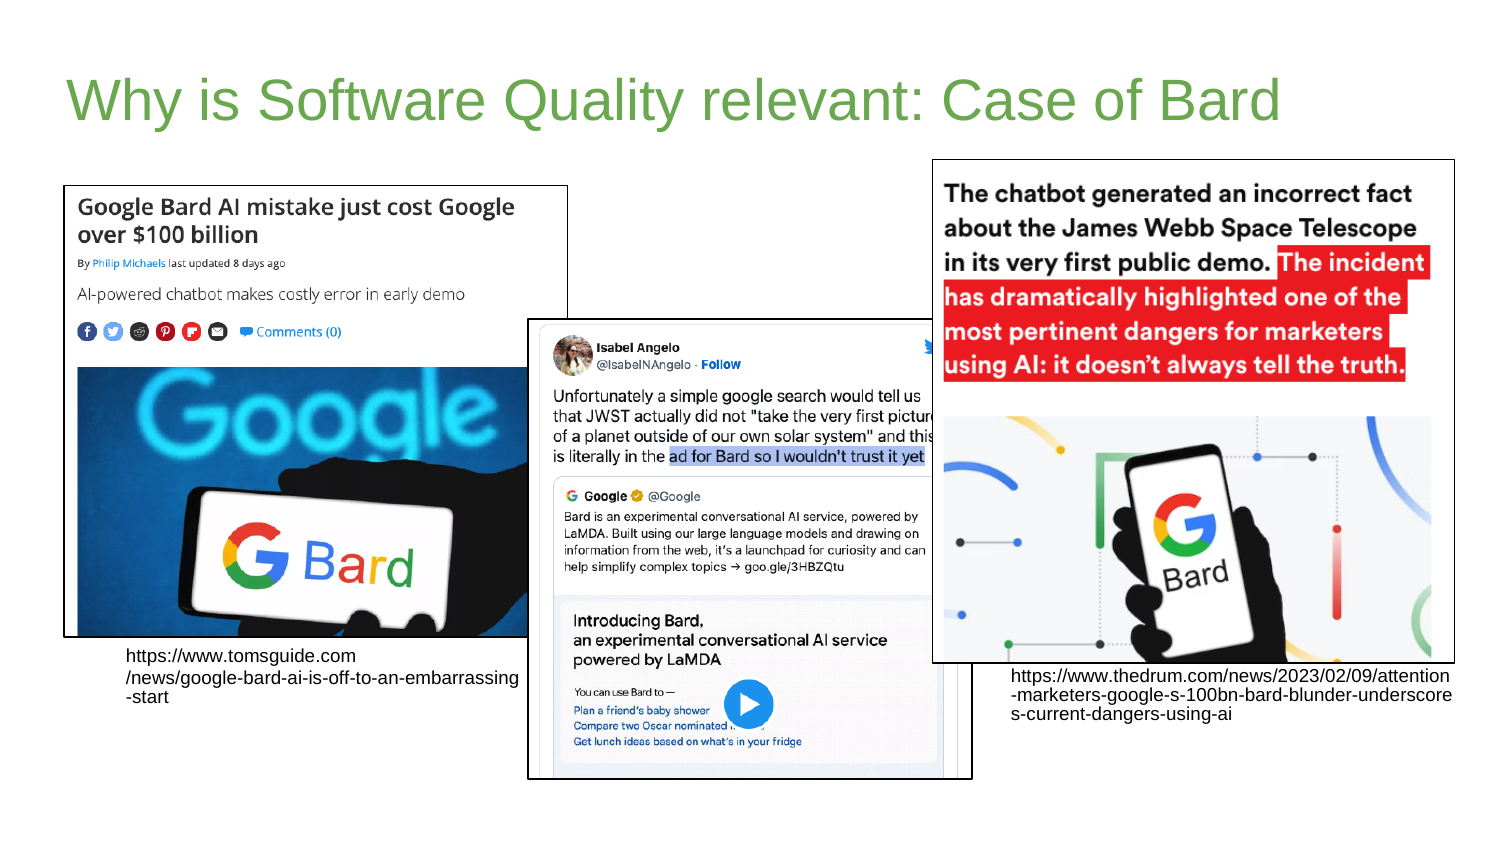

# Why is Software Quality relevant: Case of Bard
https://www.thedrum.com/news/2023/02/09/attention-marketers-google-s-100bn-bard-blunder-underscores-current-dangers-using-ai
https://www.tomsguide.com/news/google-bard-ai-is-off-to-an-embarrassing-start